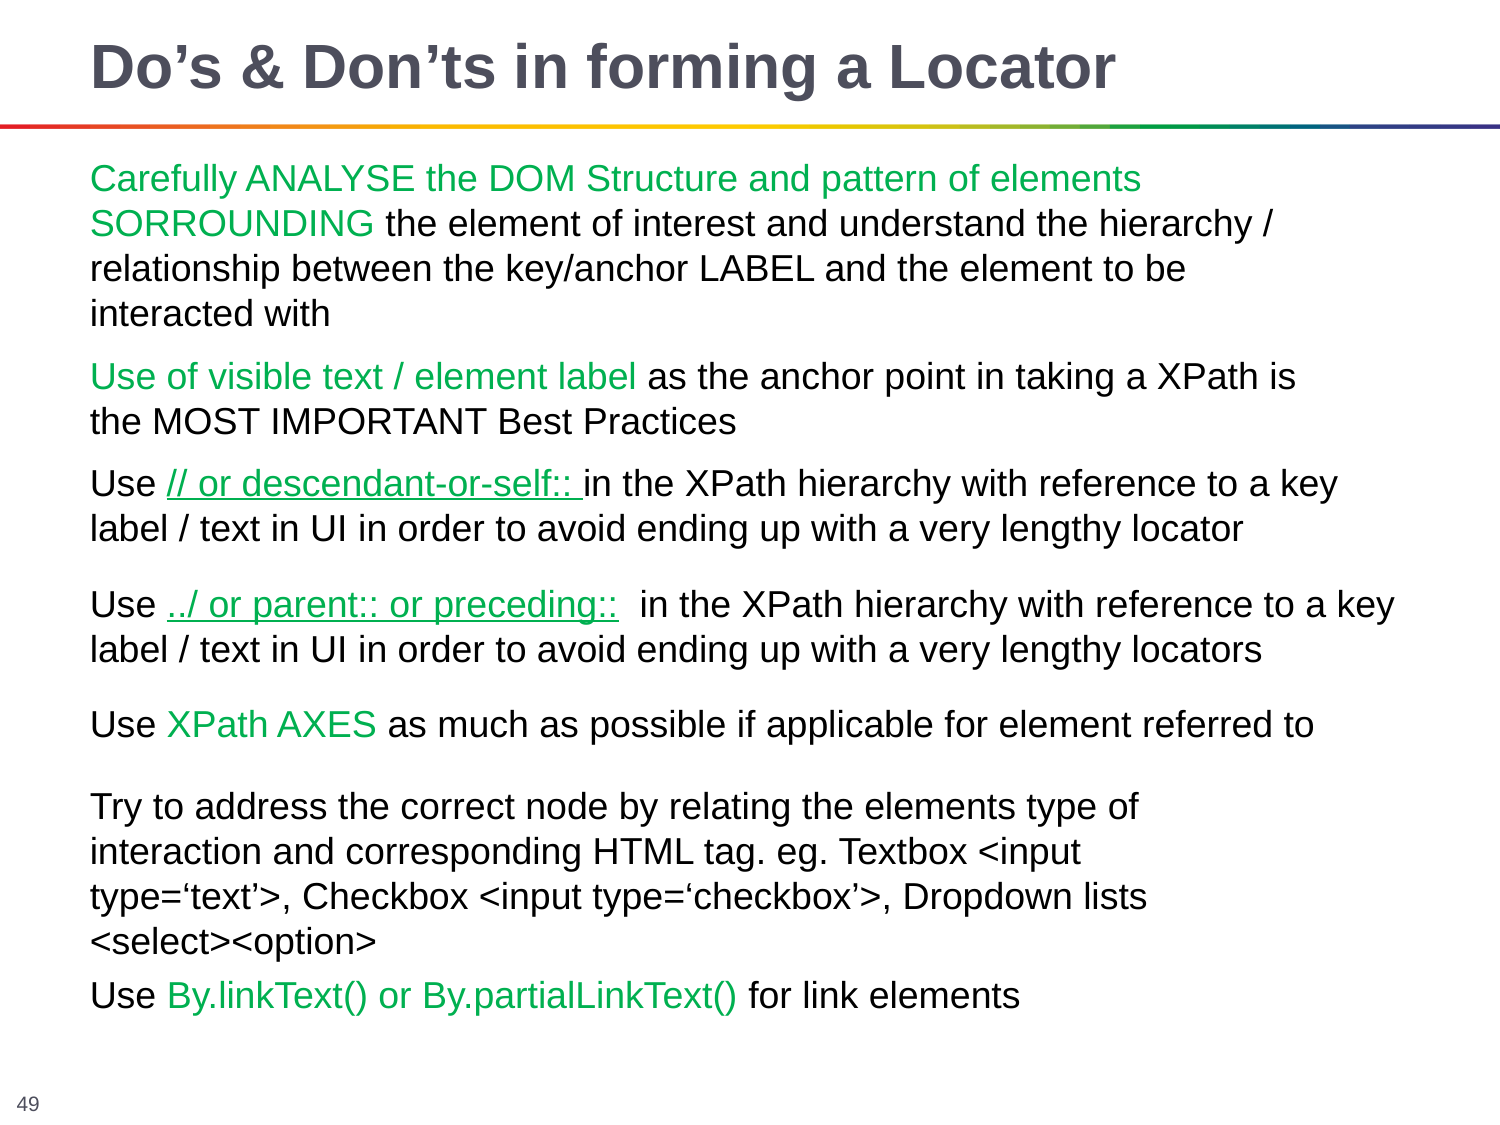

# Do’s & Don’ts in forming a Locator
Carefully ANALYSE the DOM Structure and pattern of elements SORROUNDING the element of interest and understand the hierarchy / relationship between the key/anchor LABEL and the element to be interacted with
Use of visible text / element label as the anchor point in taking a XPath is the MOST IMPORTANT Best Practices
Use // or descendant-or-self:: in the XPath hierarchy with reference to a key label / text in UI in order to avoid ending up with a very lengthy locator
Use ../ or parent:: or preceding:: in the XPath hierarchy with reference to a key label / text in UI in order to avoid ending up with a very lengthy locators
Use XPath AXES as much as possible if applicable for element referred to
Try to address the correct node by relating the elements type of interaction and corresponding HTML tag. eg. Textbox <input type=‘text’>, Checkbox <input type=‘checkbox’>, Dropdown lists <select><option>
Use By.linkText() or By.partialLinkText() for link elements